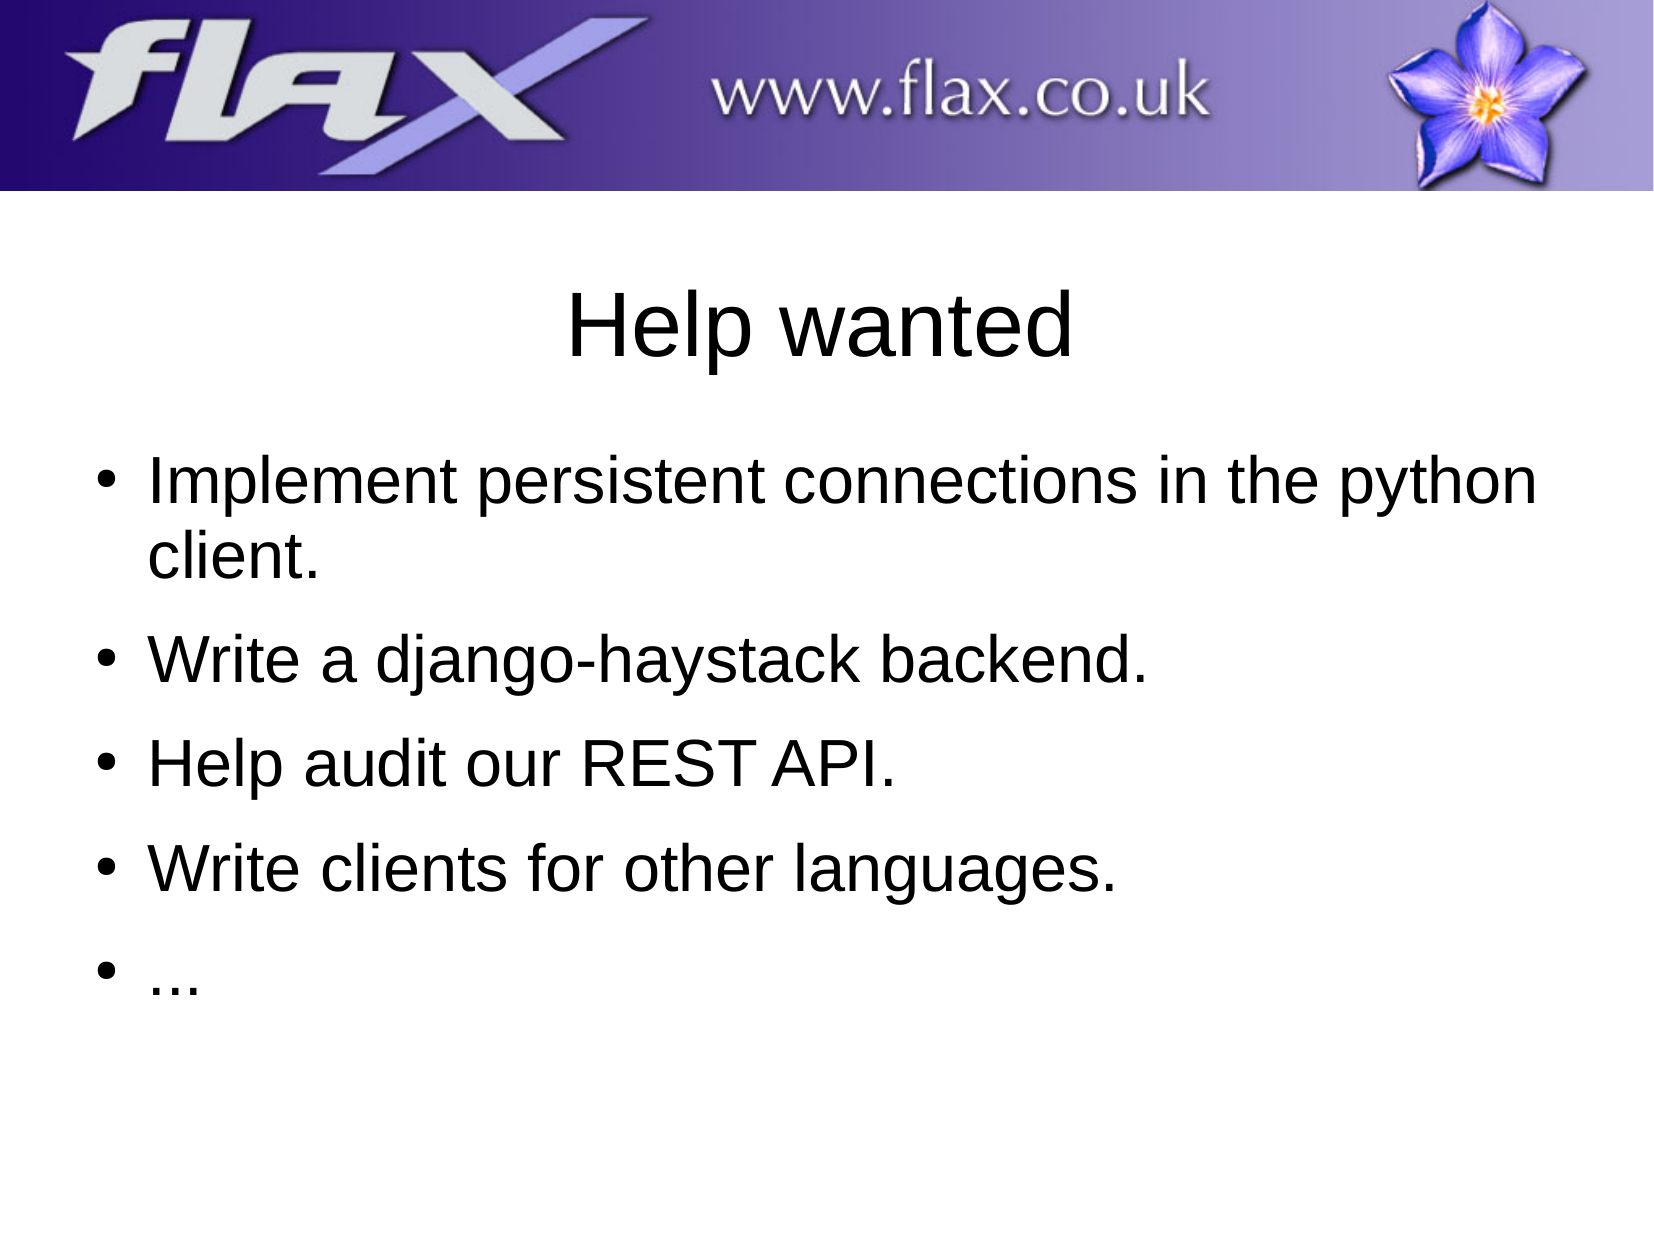

# Help wanted
Implement persistent connections in the python client.
Write a django-haystack backend.
Help audit our REST API.
Write clients for other languages.
...